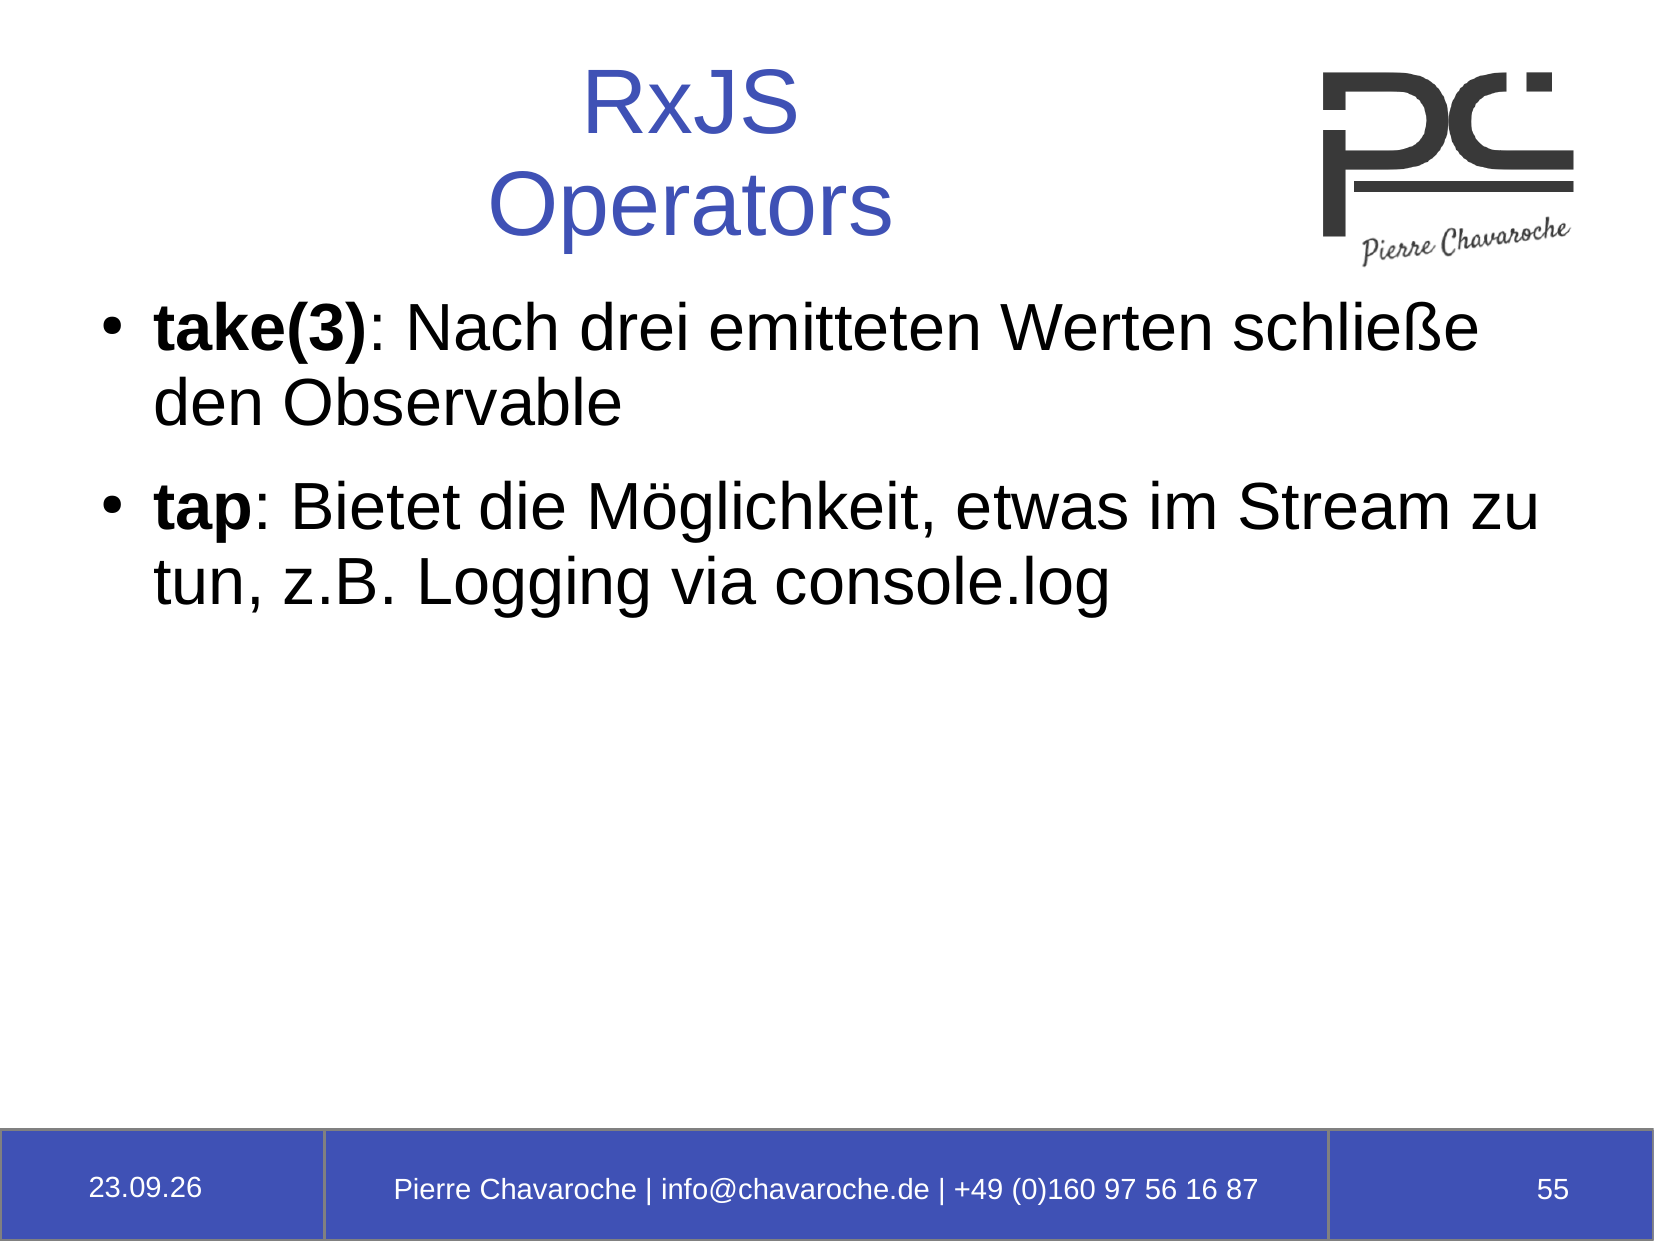

# RxJS Operators
take(3): Nach drei emitteten Werten schließe den Observable
tap: Bietet die Möglichkeit, etwas im Stream zu tun, z.B. Logging via console.log
Pierre Chavaroche | info@chavaroche.de | +49 (0)160 97 56 16 87
55